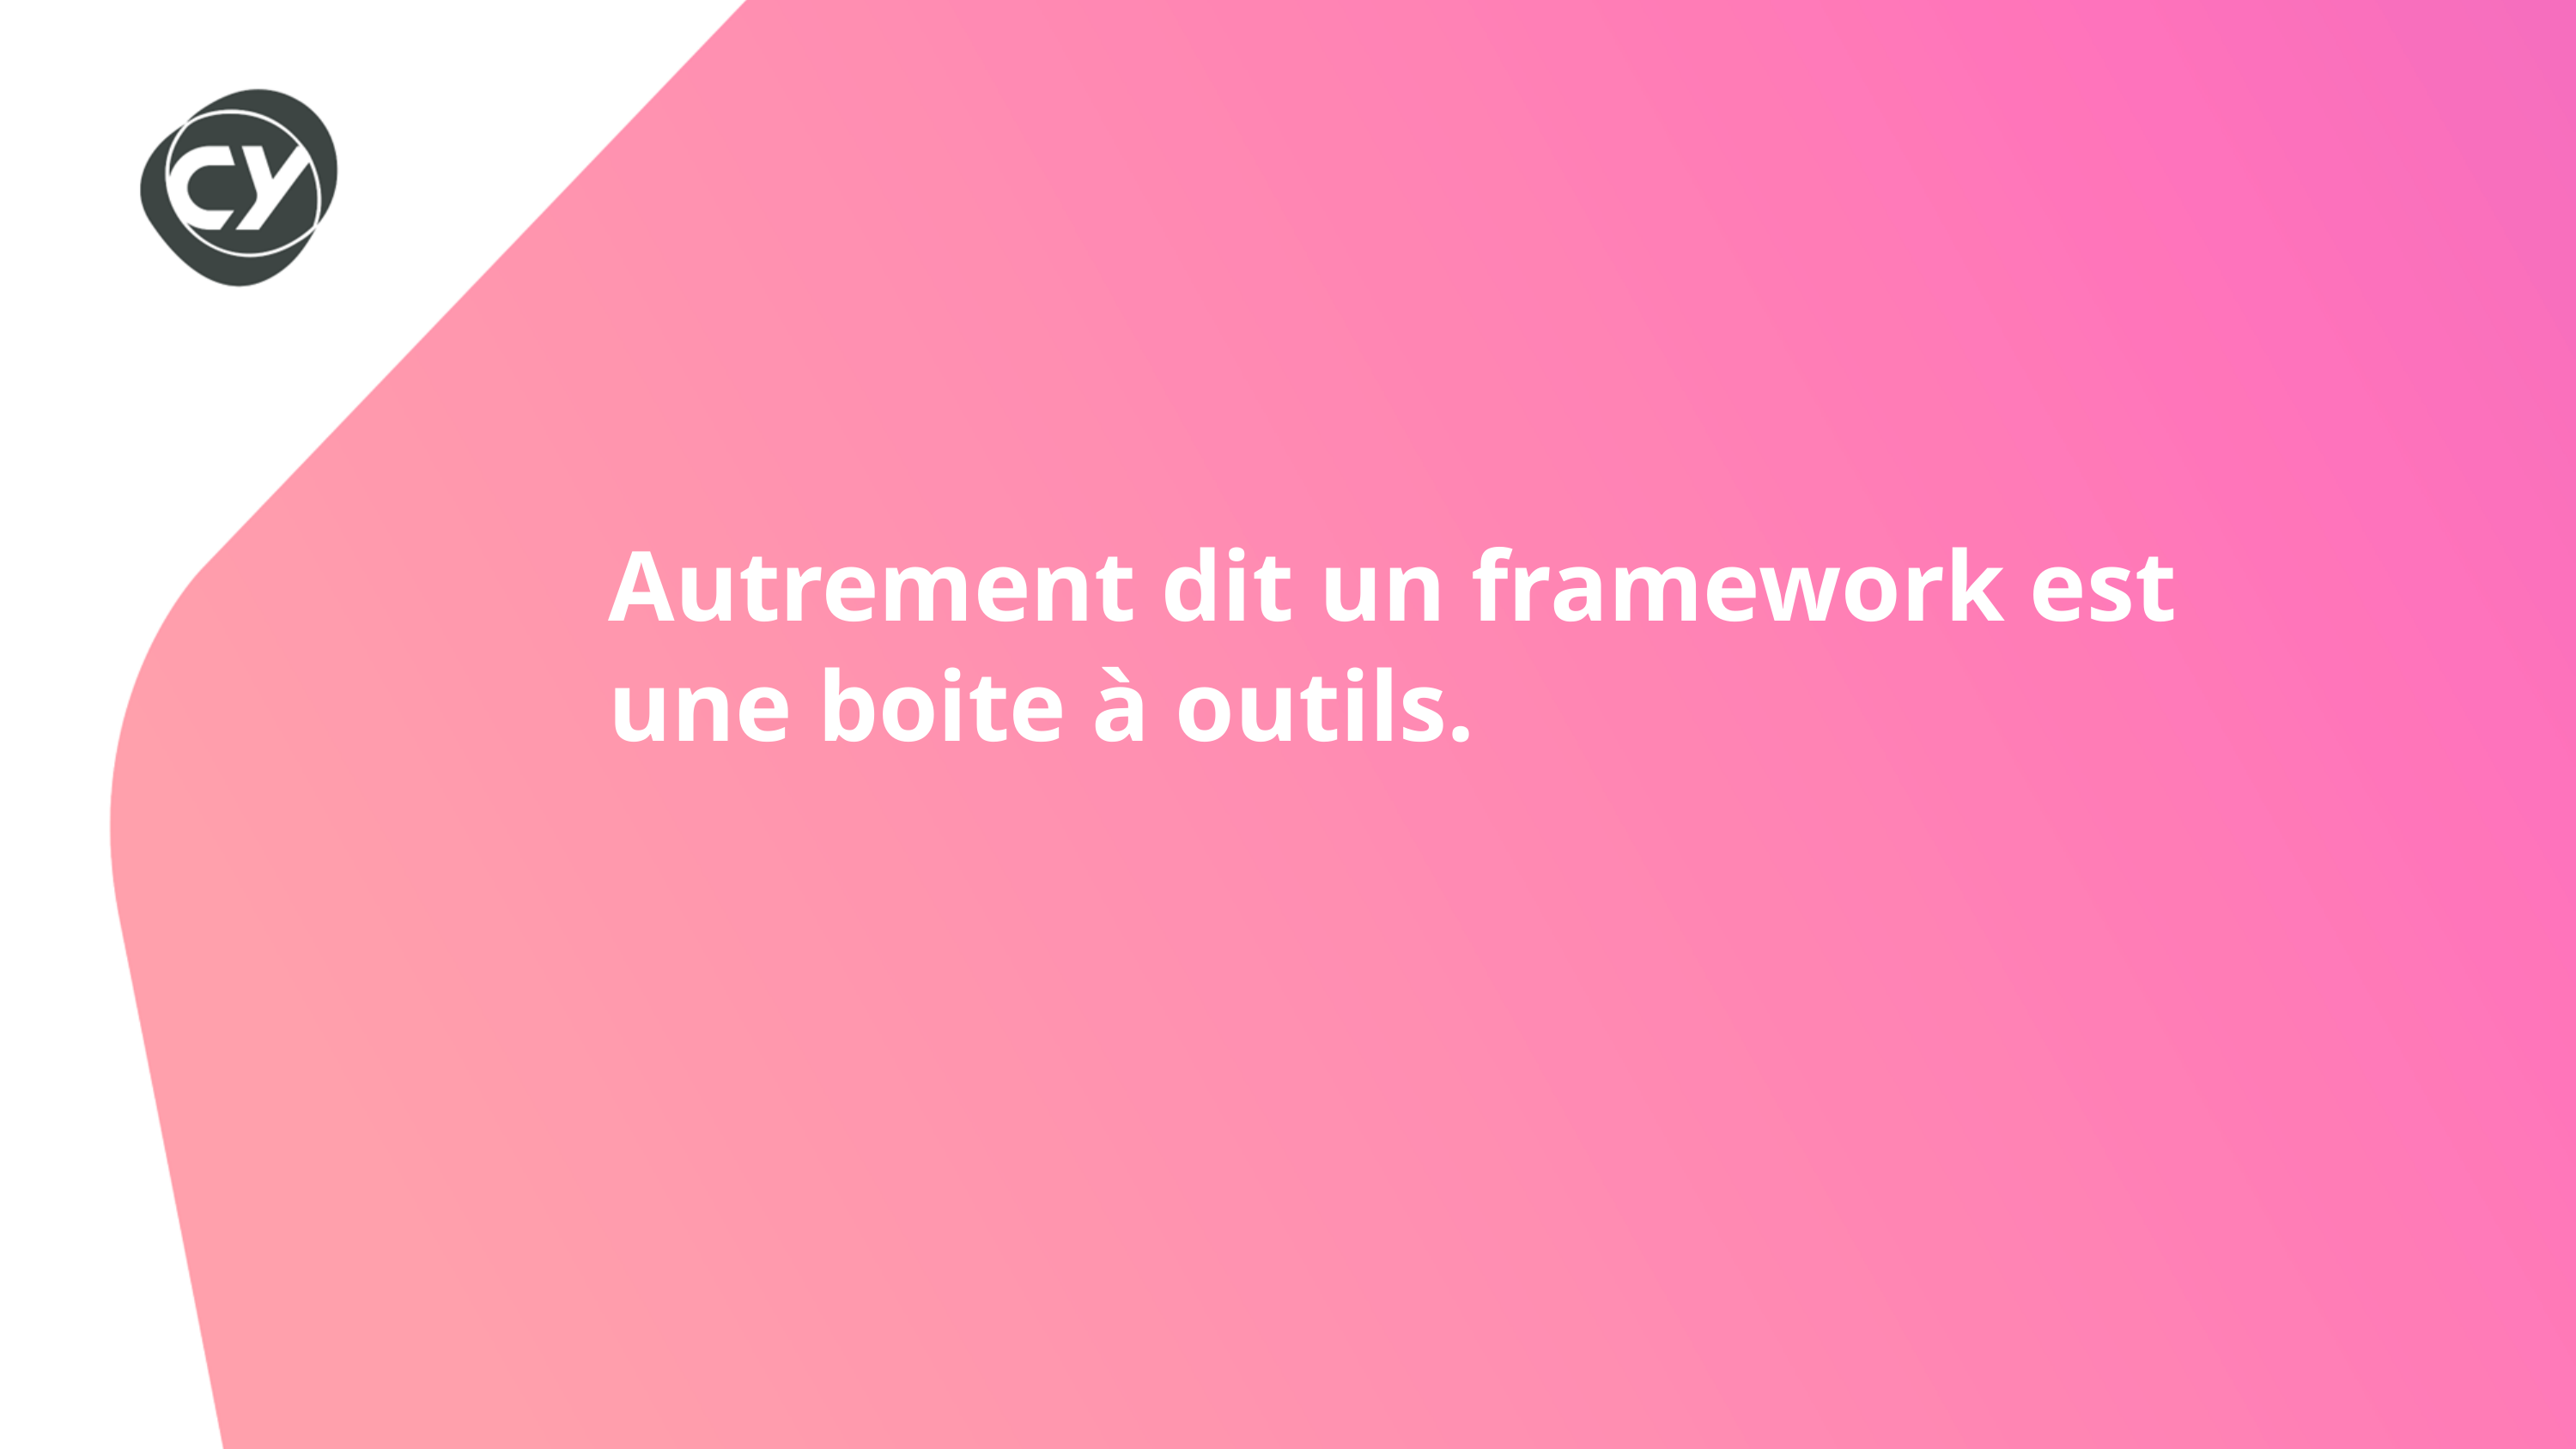

Autrement dit un framework est une boite à outils.